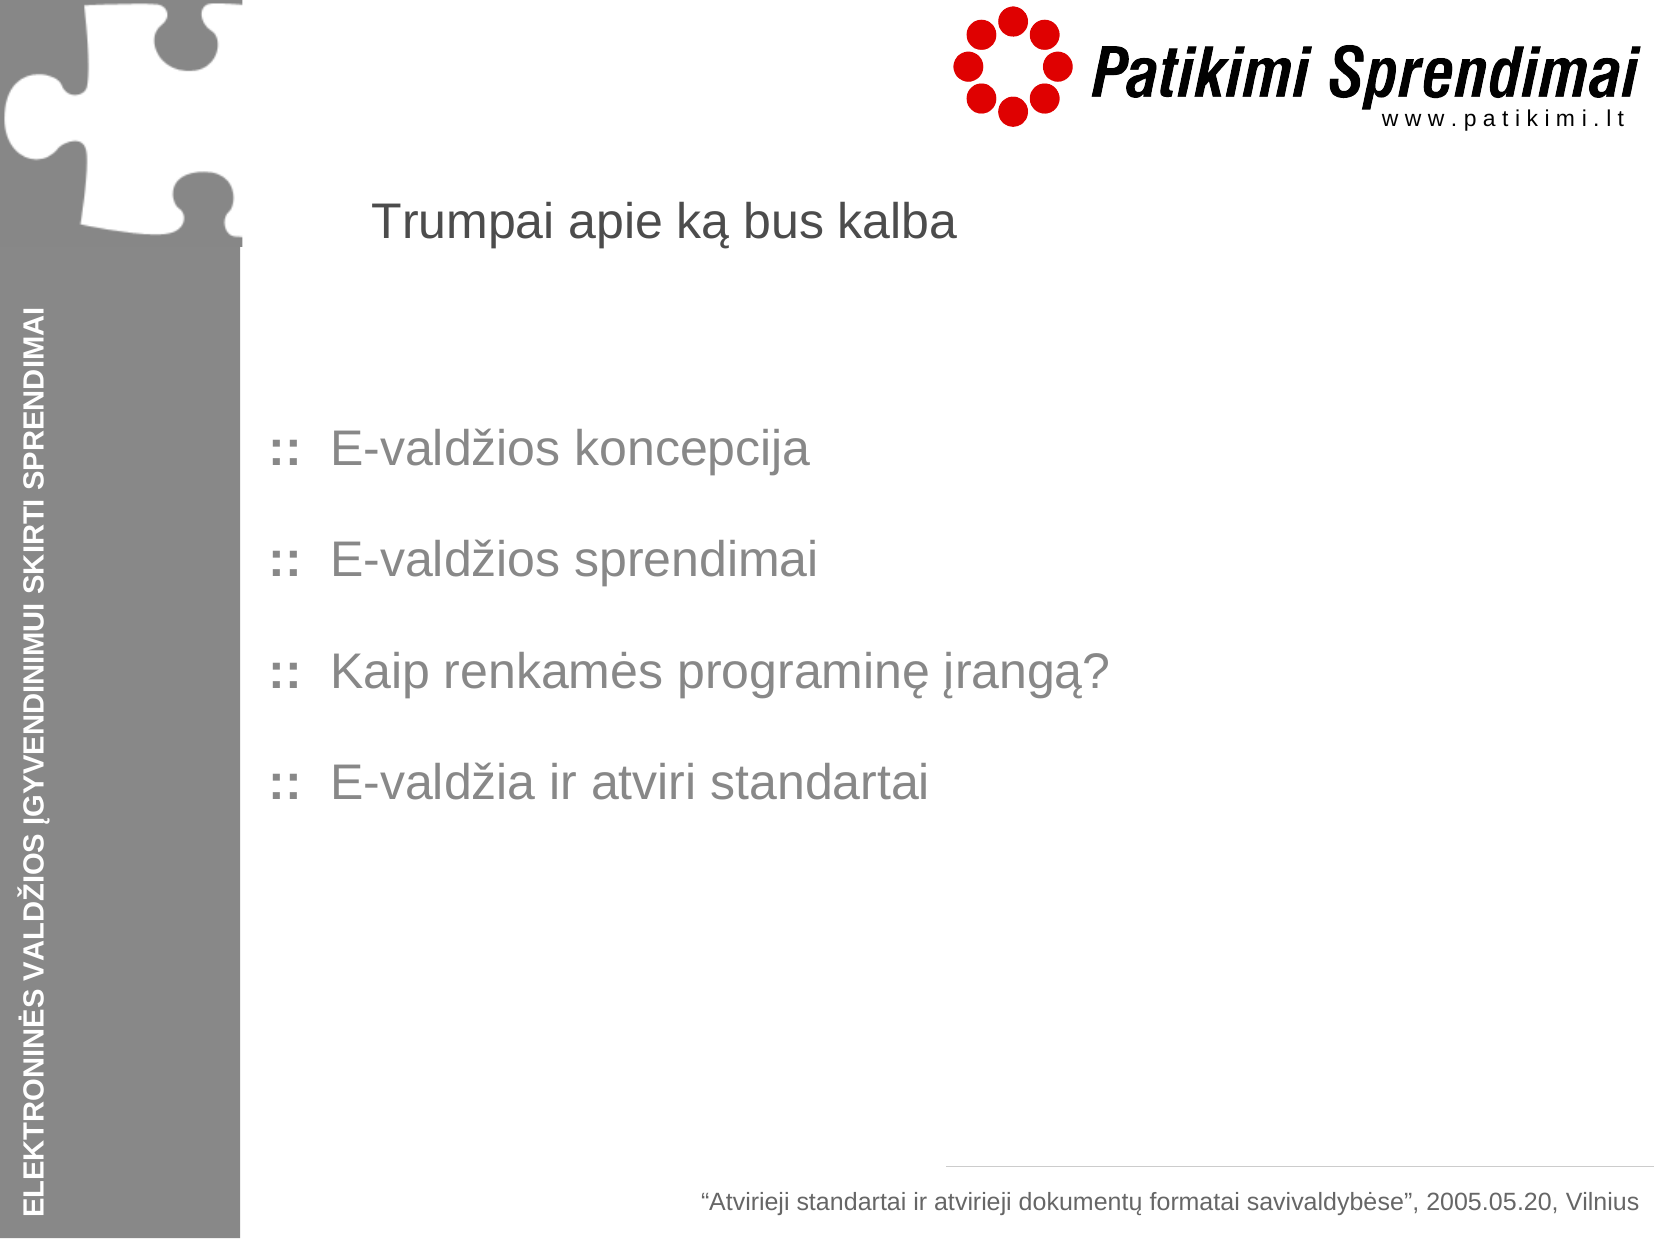

Trumpai apie ką bus kalba
:: E-valdžios koncepcija
:: E-valdžios sprendimai
:: Kaip renkamės programinę įrangą?
:: E-valdžia ir atviri standartai